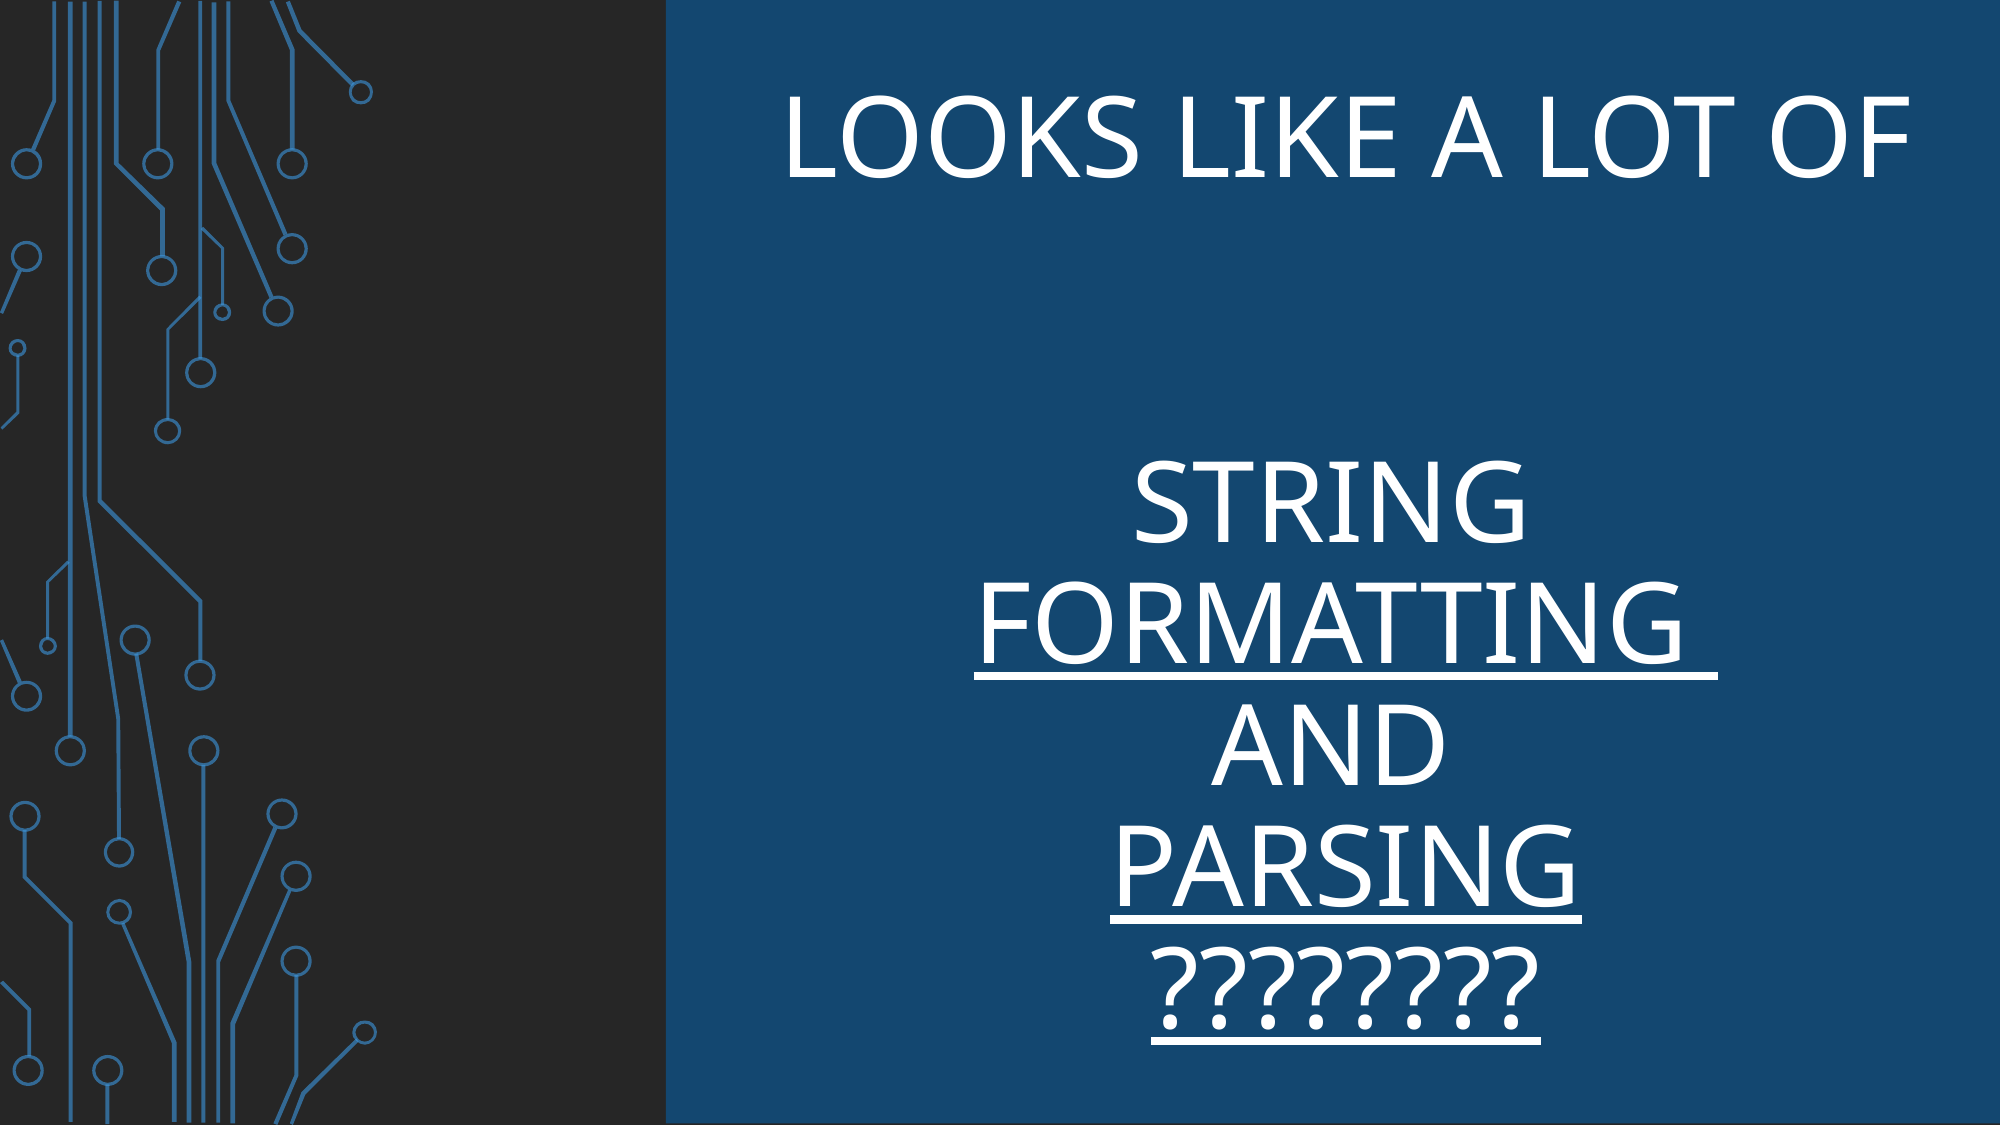

# Looks like a lot of string formatting and parsing ????????